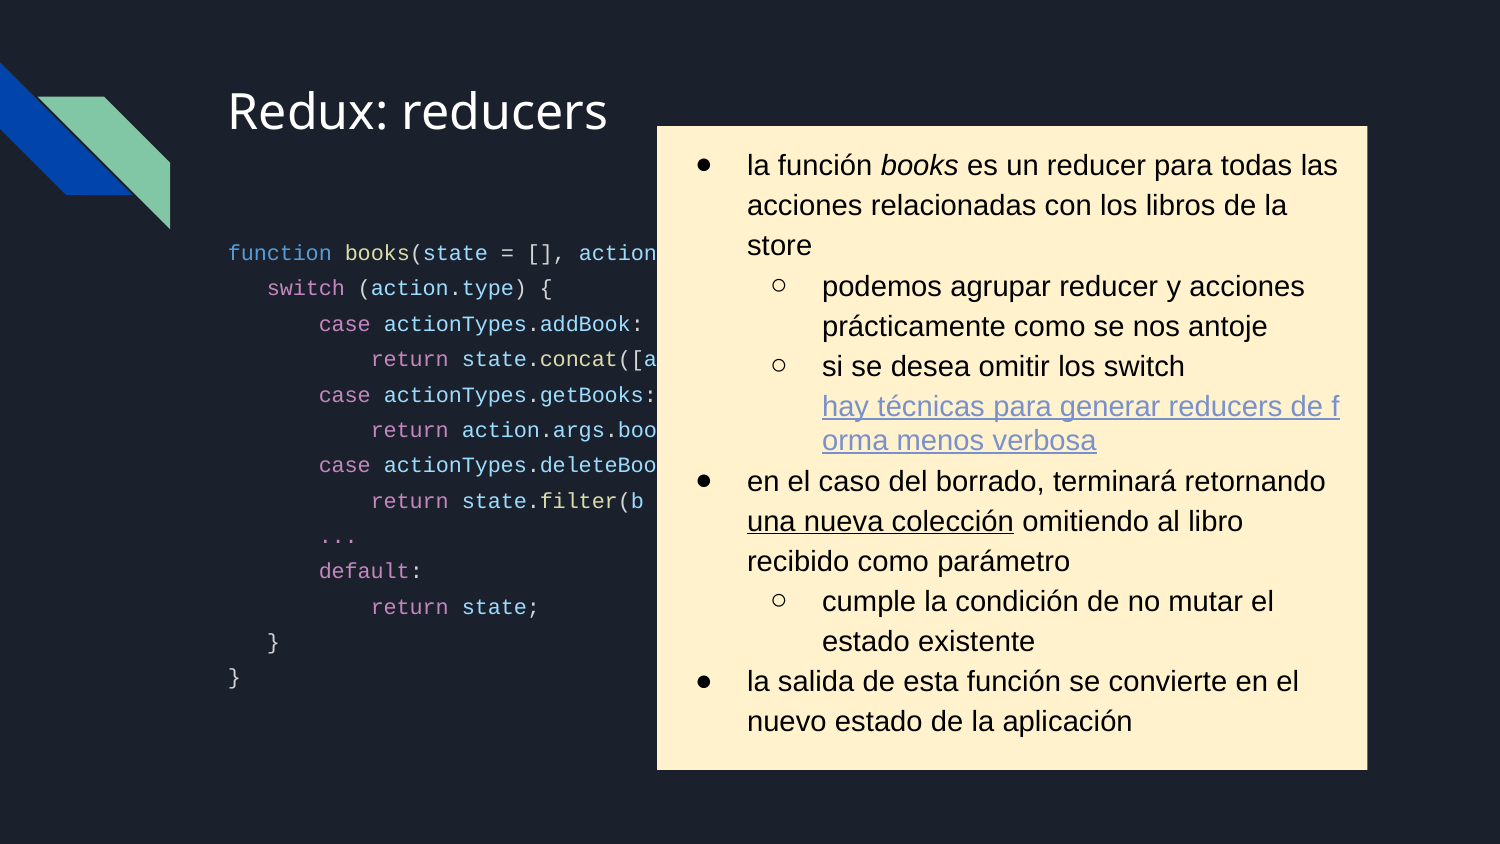

# Redux: reducers
la función books es un reducer para todas las acciones relacionadas con los libros de la store
podemos agrupar reducer y acciones prácticamente como se nos antoje
si se desea omitir los switch hay técnicas para generar reducers de forma menos verbosa
en el caso del borrado, terminará retornando una nueva colección omitiendo al libro recibido como parámetro
cumple la condición de no mutar el estado existente
la salida de esta función se convierte en el nuevo estado de la aplicación
function books(state = [], action) {
 switch (action.type) {
 case actionTypes.addBook:
 return state.concat([action.args]);
 case actionTypes.getBooks:
 return action.args.books;
 case actionTypes.deleteBook:
 return state.filter(b => b.id !== action.args.id);
 ...
 default:
 return state;
 }
}